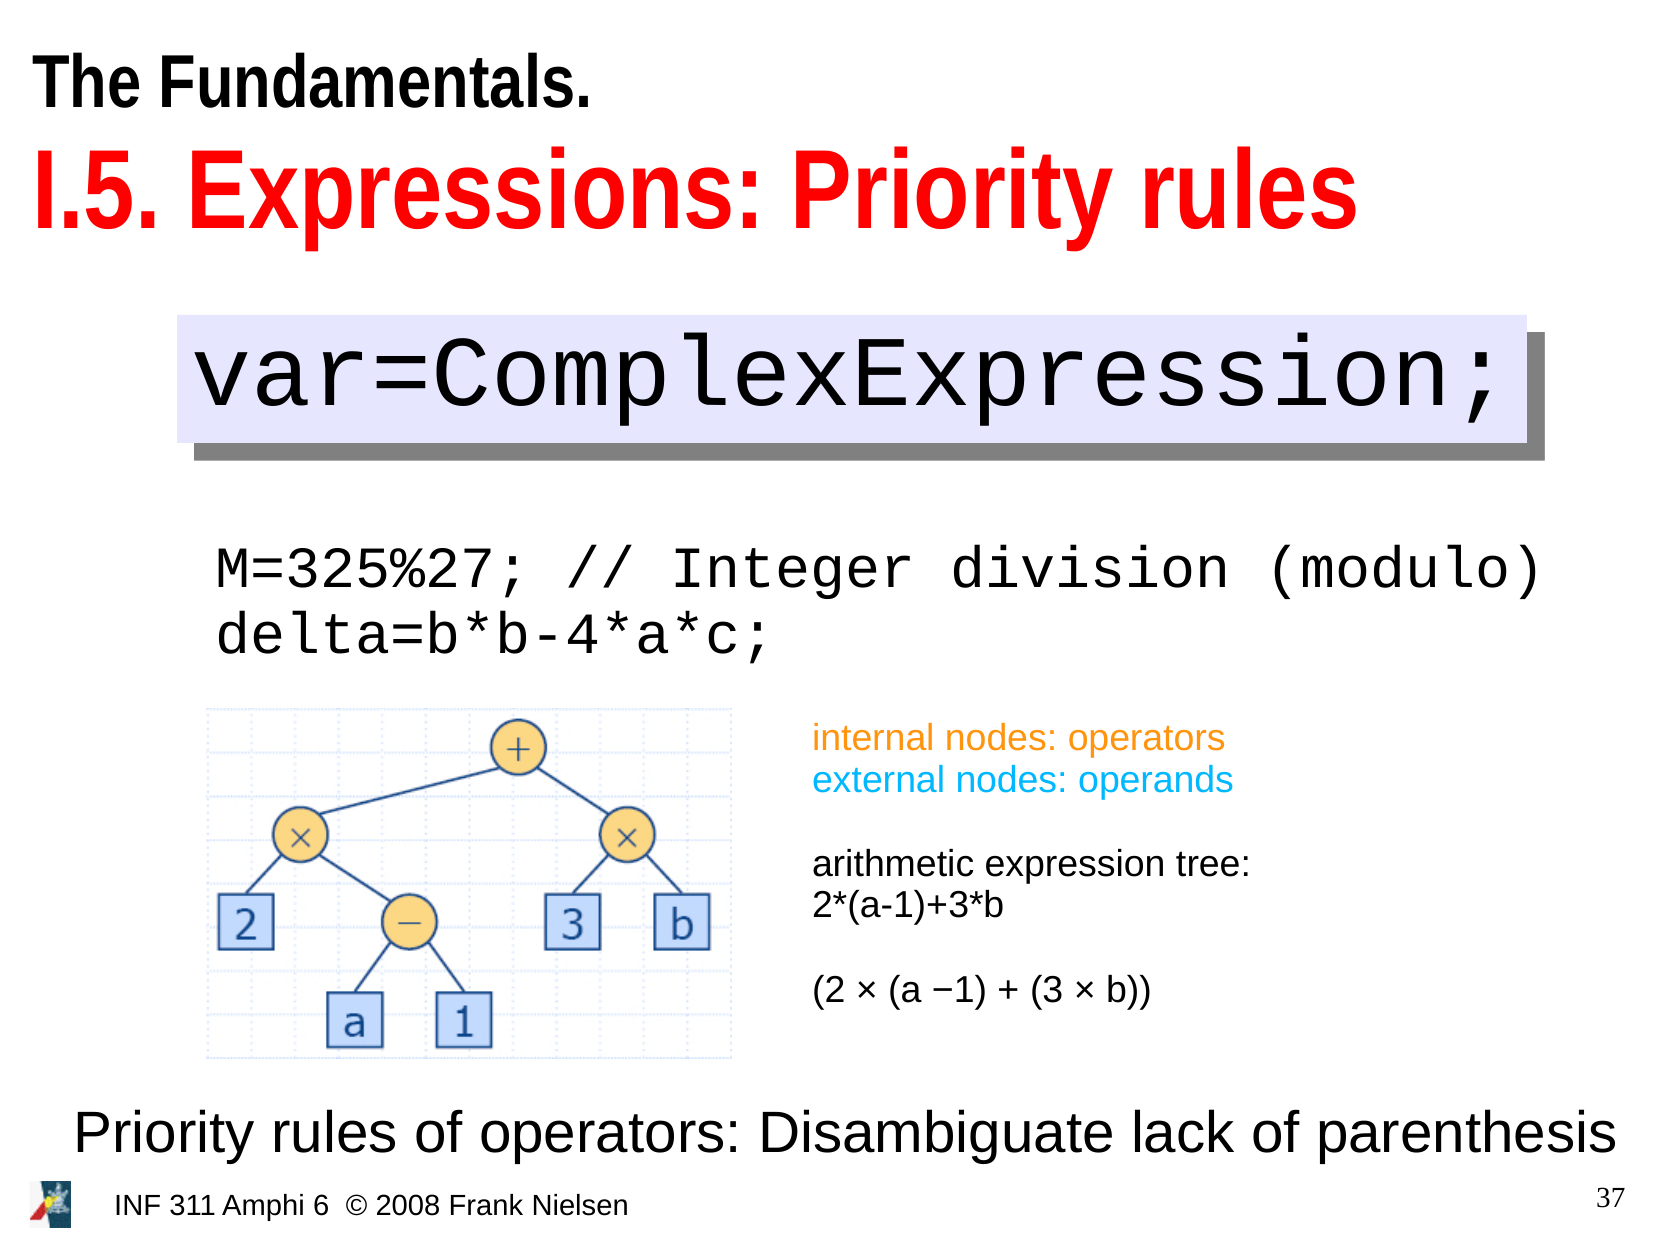

The Fundamentals.
I.5. Expressions: Priority rules
var=ComplexExpression;
M=325%27; // Integer division (modulo)
delta=b*b-4*a*c;
internal nodes: operators
external nodes: operands
arithmetic expression tree:
2*(a-1)+3*b
(2 × (a −1) + (3 × b))
Priority rules of operators: Disambiguate lack of parenthesis